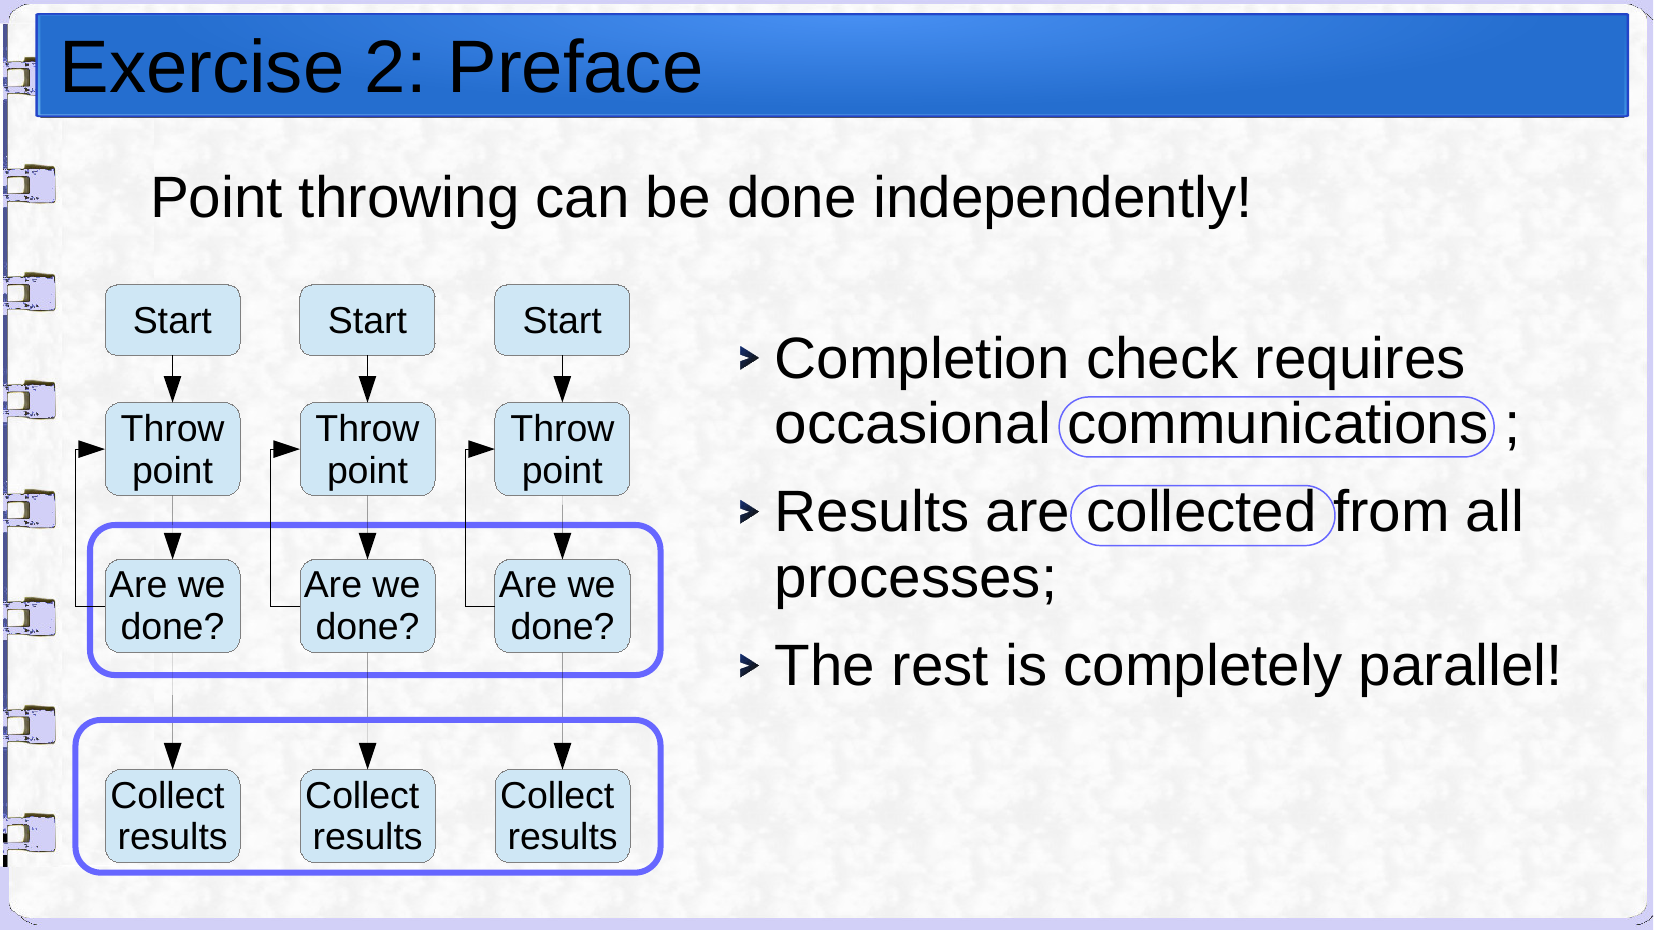

# Exercise 2: Preface
Point throwing can be done independently!
Start
Start
Start
Completion check requires occasional communications ;
Results are collected from all processes;
The rest is completely parallel!
Throw
point
Throw
point
Throw
point
Are we
done?
Are we
done?
Are we
done?
Collect
results
Collect
results
Collect
results